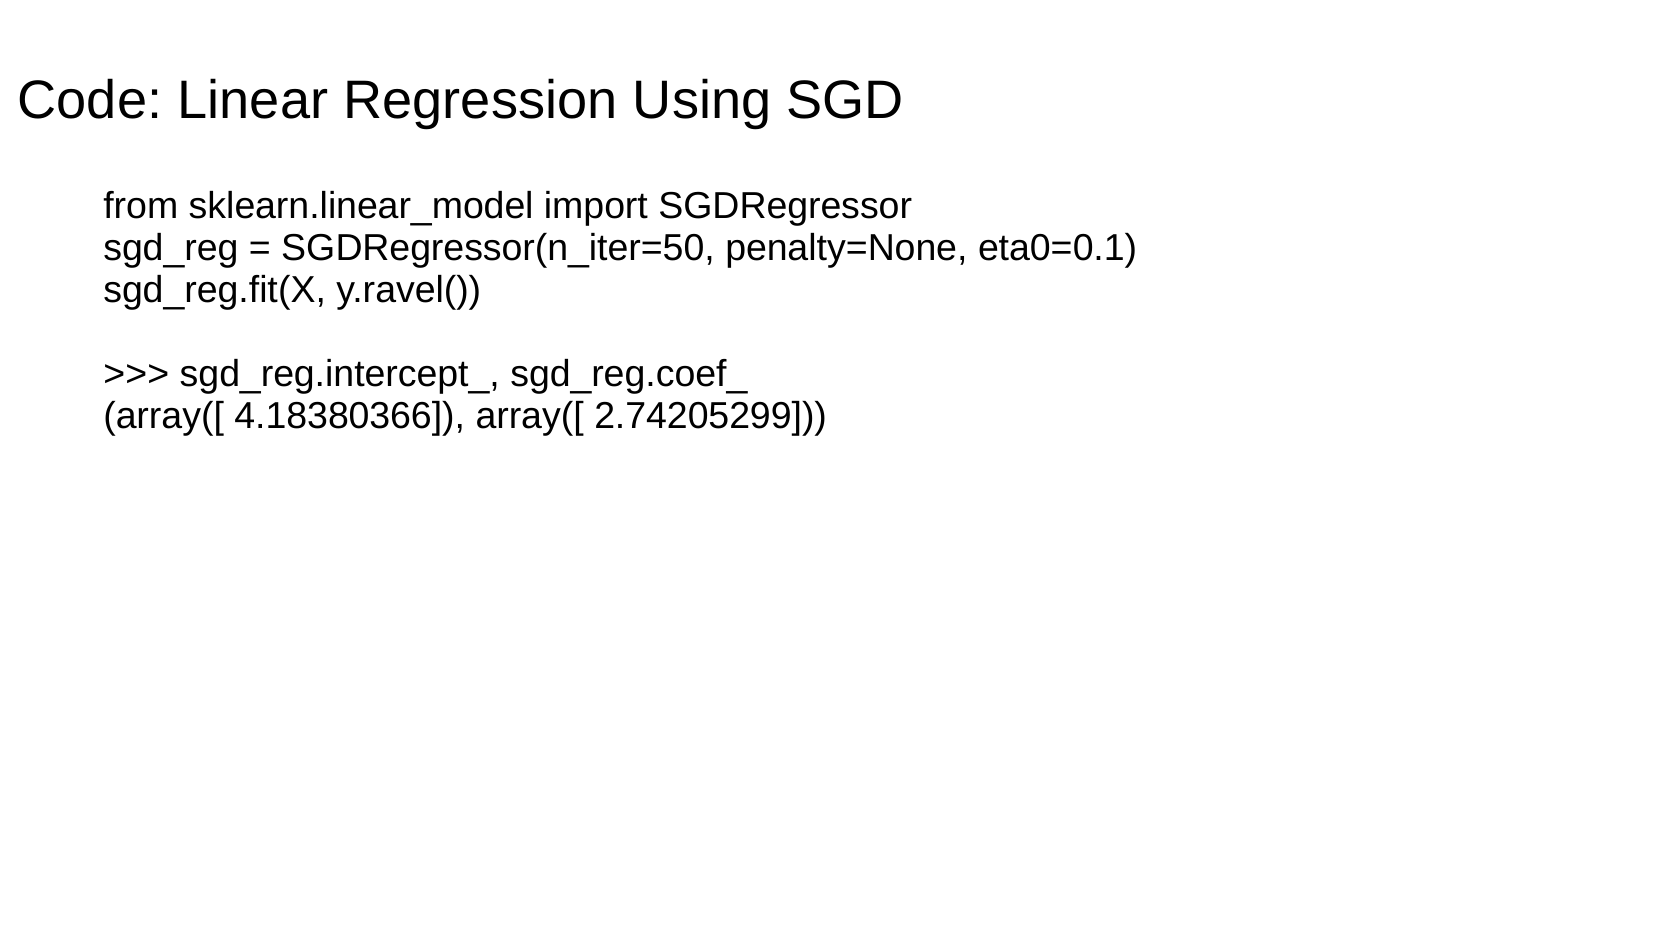

# Code: Linear Regression Using SGD
from sklearn.linear_model import SGDRegressor
sgd_reg = SGDRegressor(n_iter=50, penalty=None, eta0=0.1)
sgd_reg.fit(X, y.ravel())
>>> sgd_reg.intercept_, sgd_reg.coef_
(array([ 4.18380366]), array([ 2.74205299]))